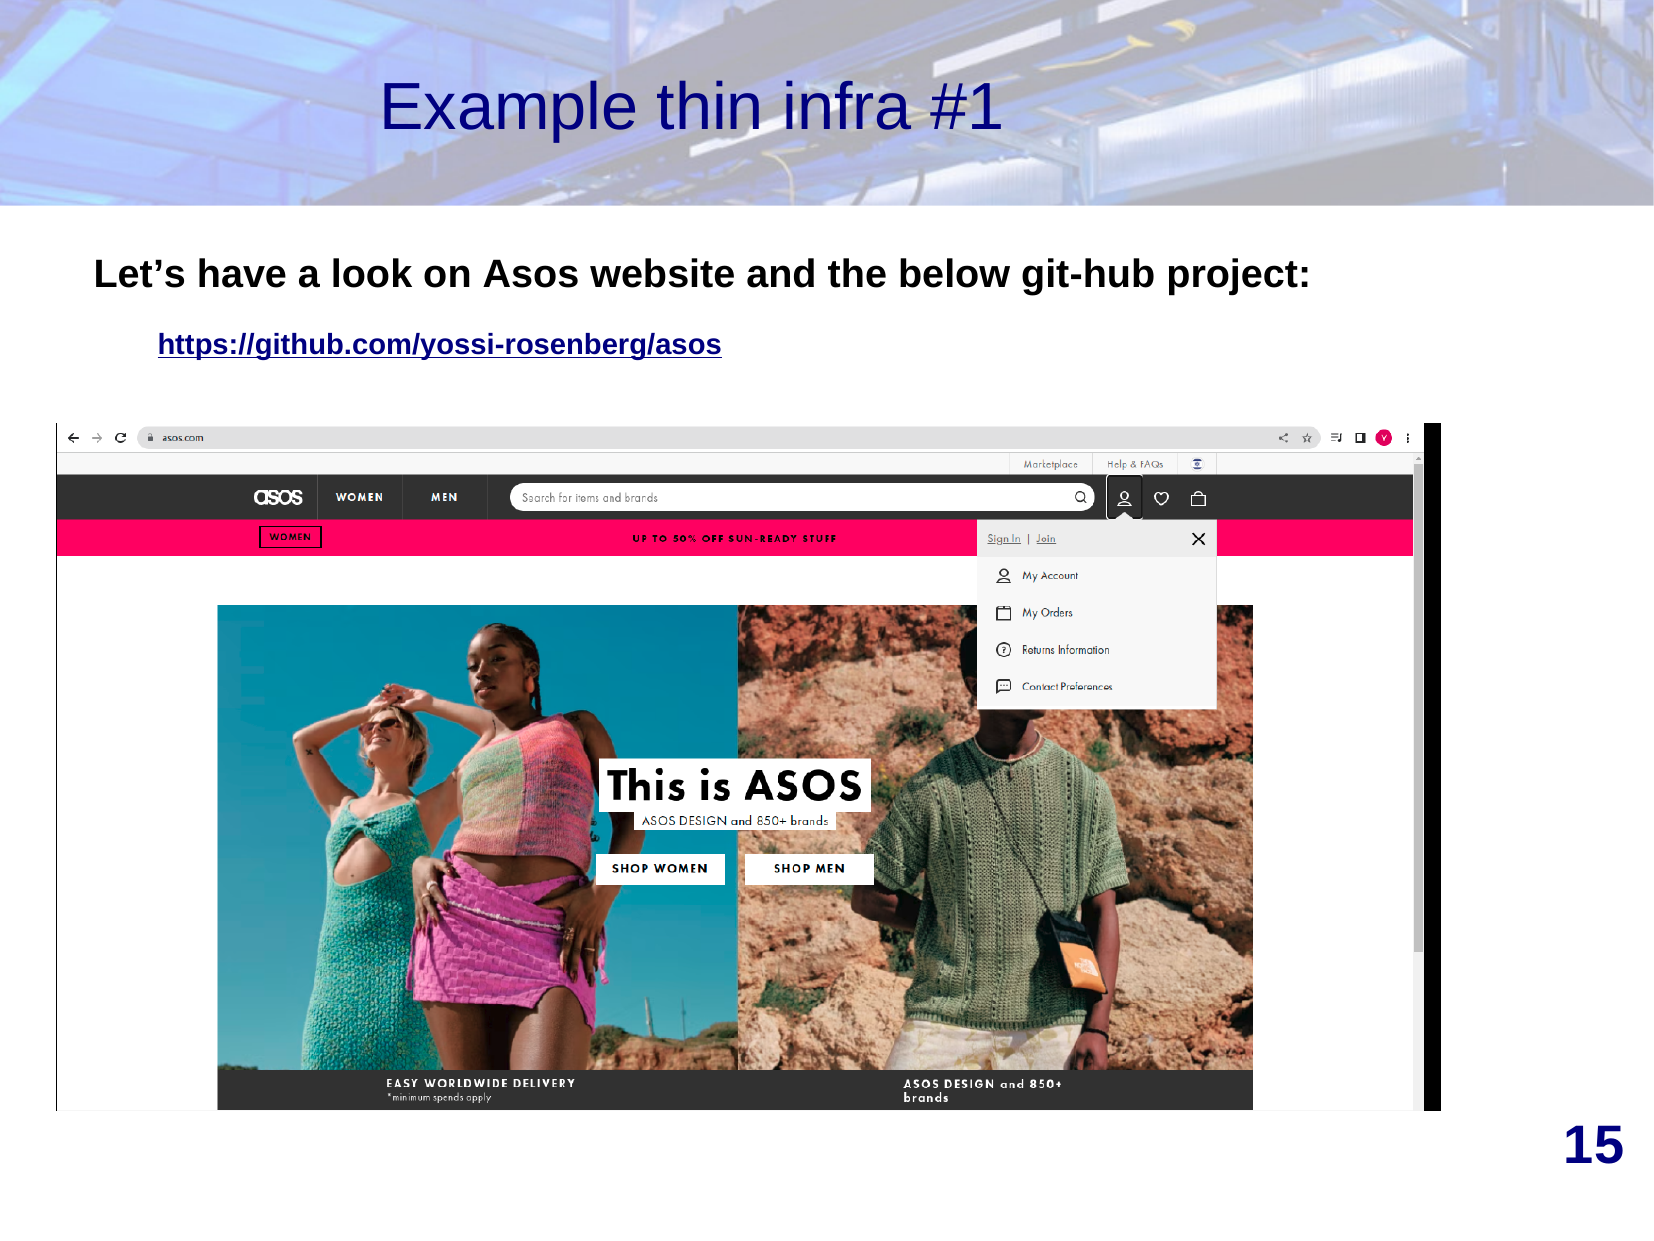

# Example thin infra #1
 Let’s have a look on Asos website and the below git-hub project:
	https://github.com/yossi-rosenberg/asos
15